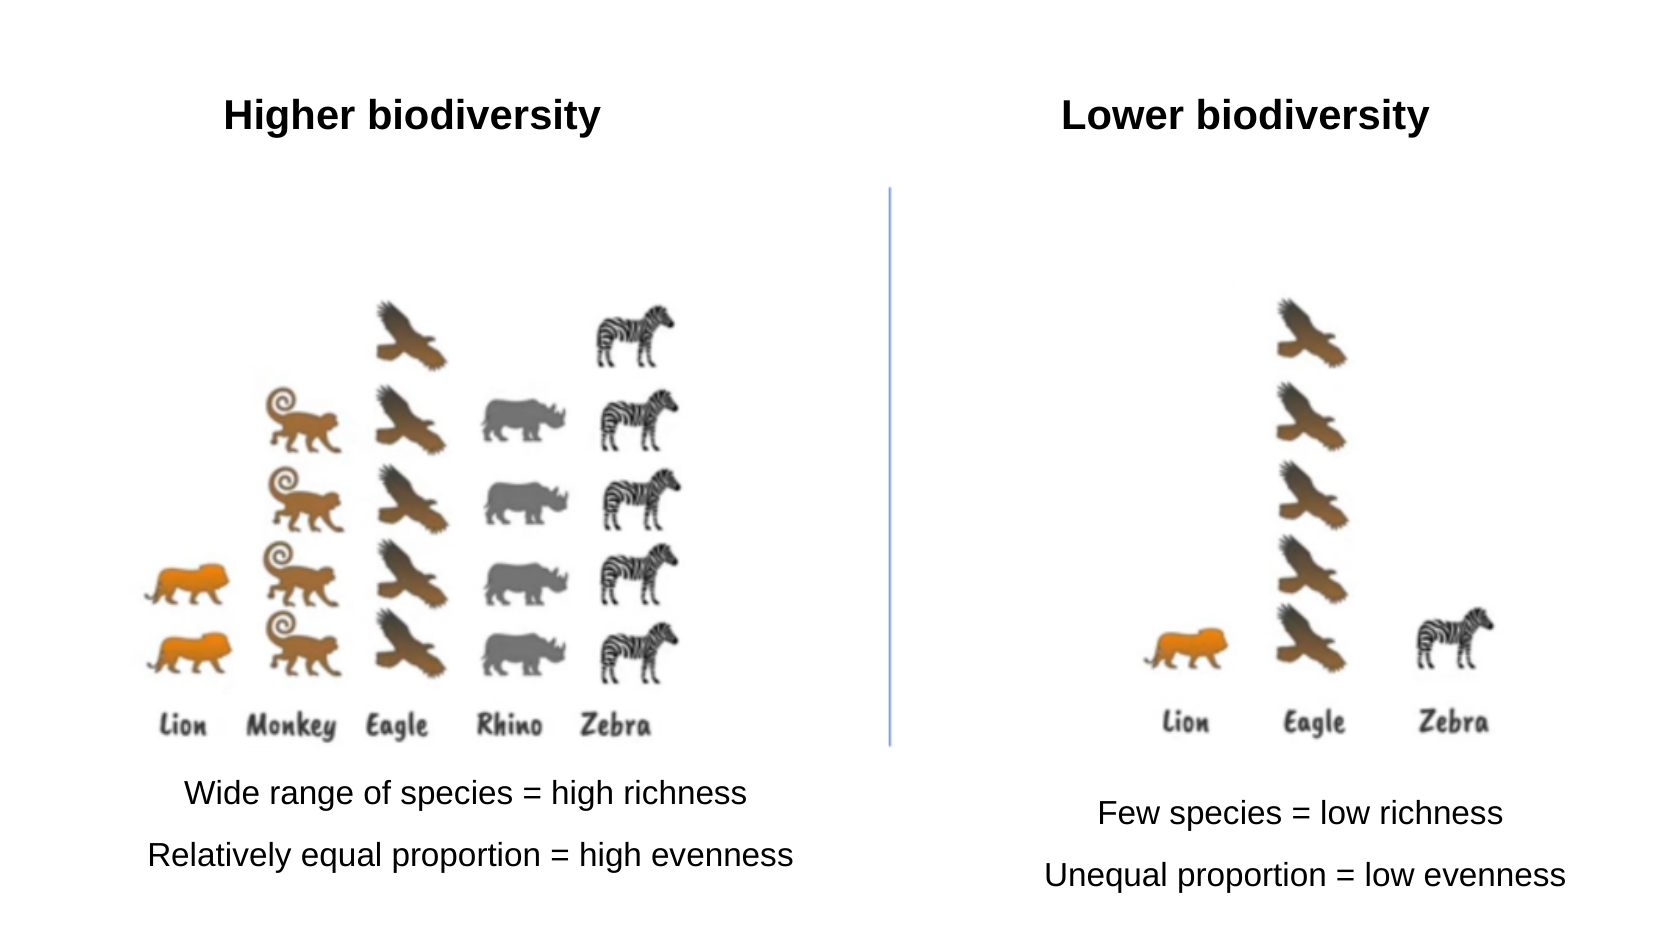

# Higher biodiversity Lower biodiversity
Wide range of species = high richness
Relatively equal proportion = high evenness
Few species = low richness
Unequal proportion = low evenness